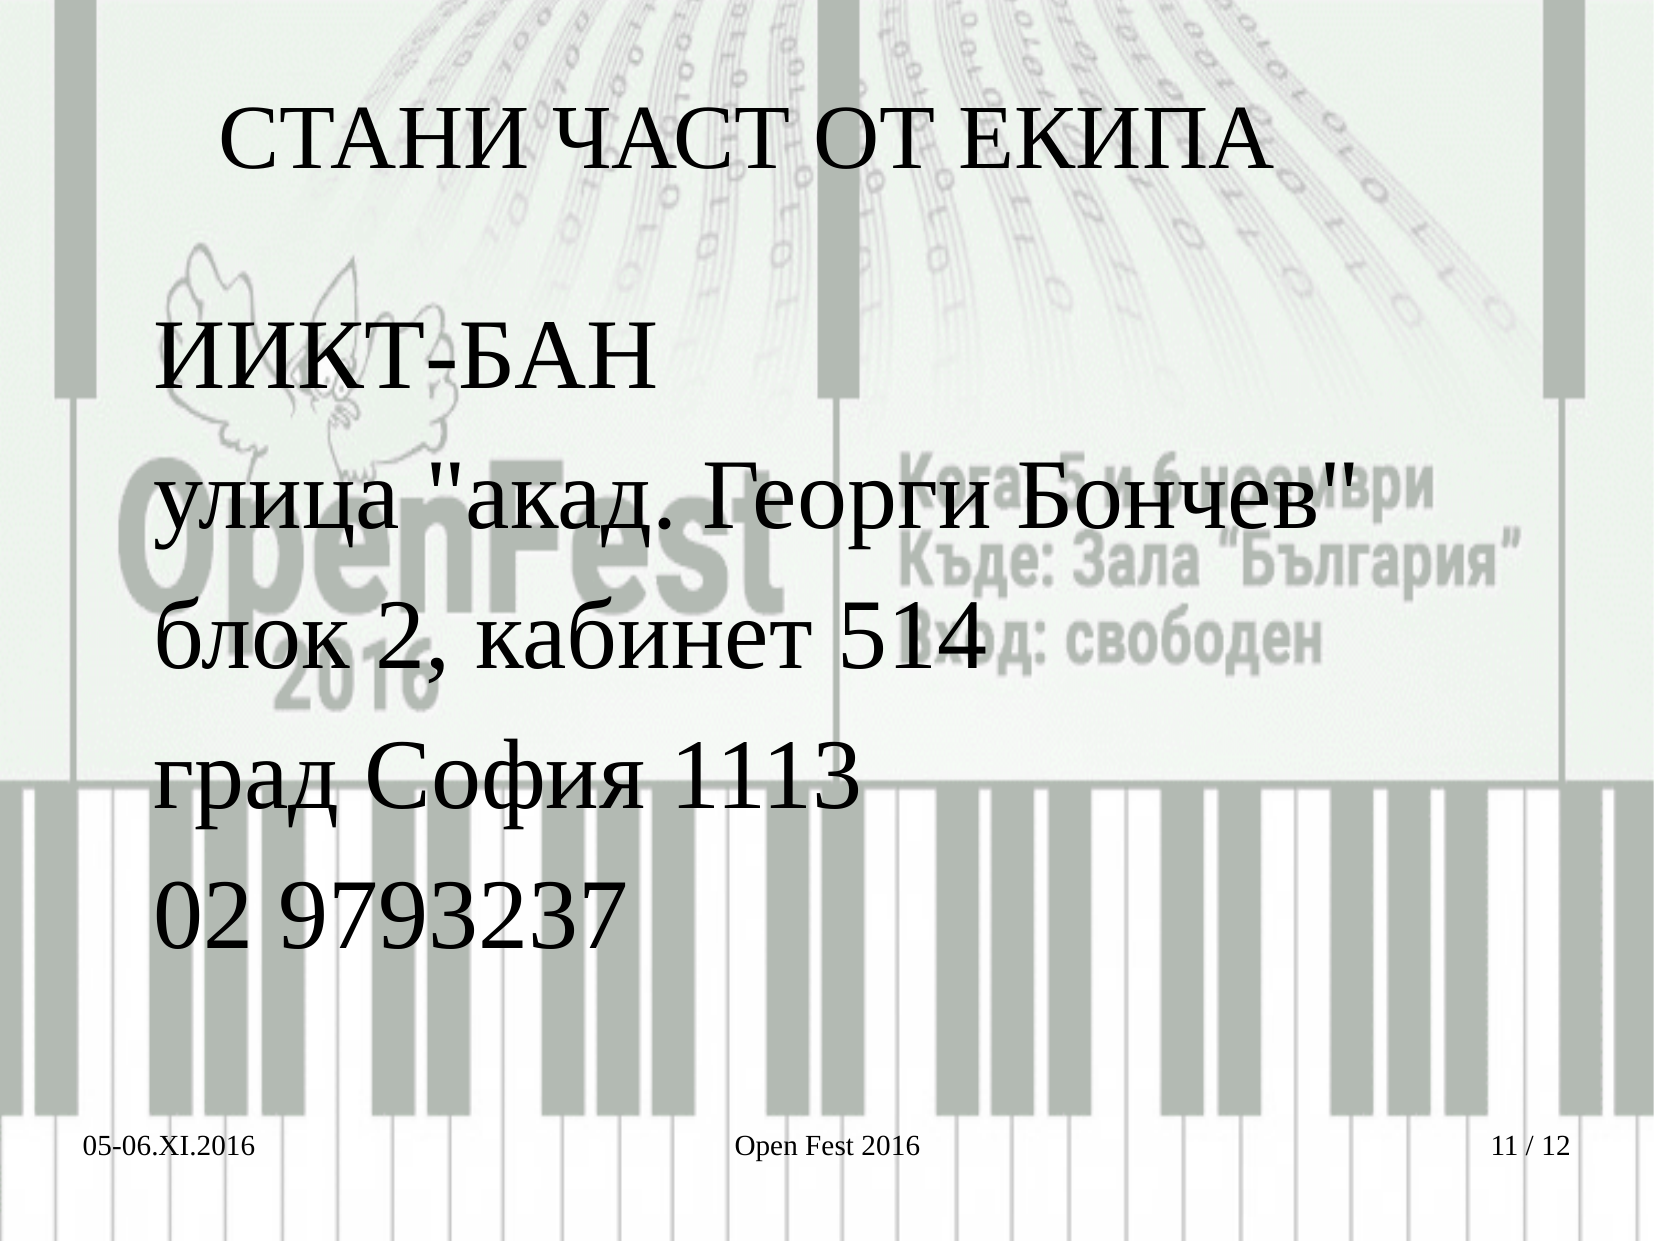

# СТАНИ ЧАСТ ОТ ЕКИПА
ИИКТ-БАН
улица "акад. Георги Бончев"
блок 2, кабинет 514
град София 1113
02 9793237
05-06.XI.2016
Open Fest 2016
11